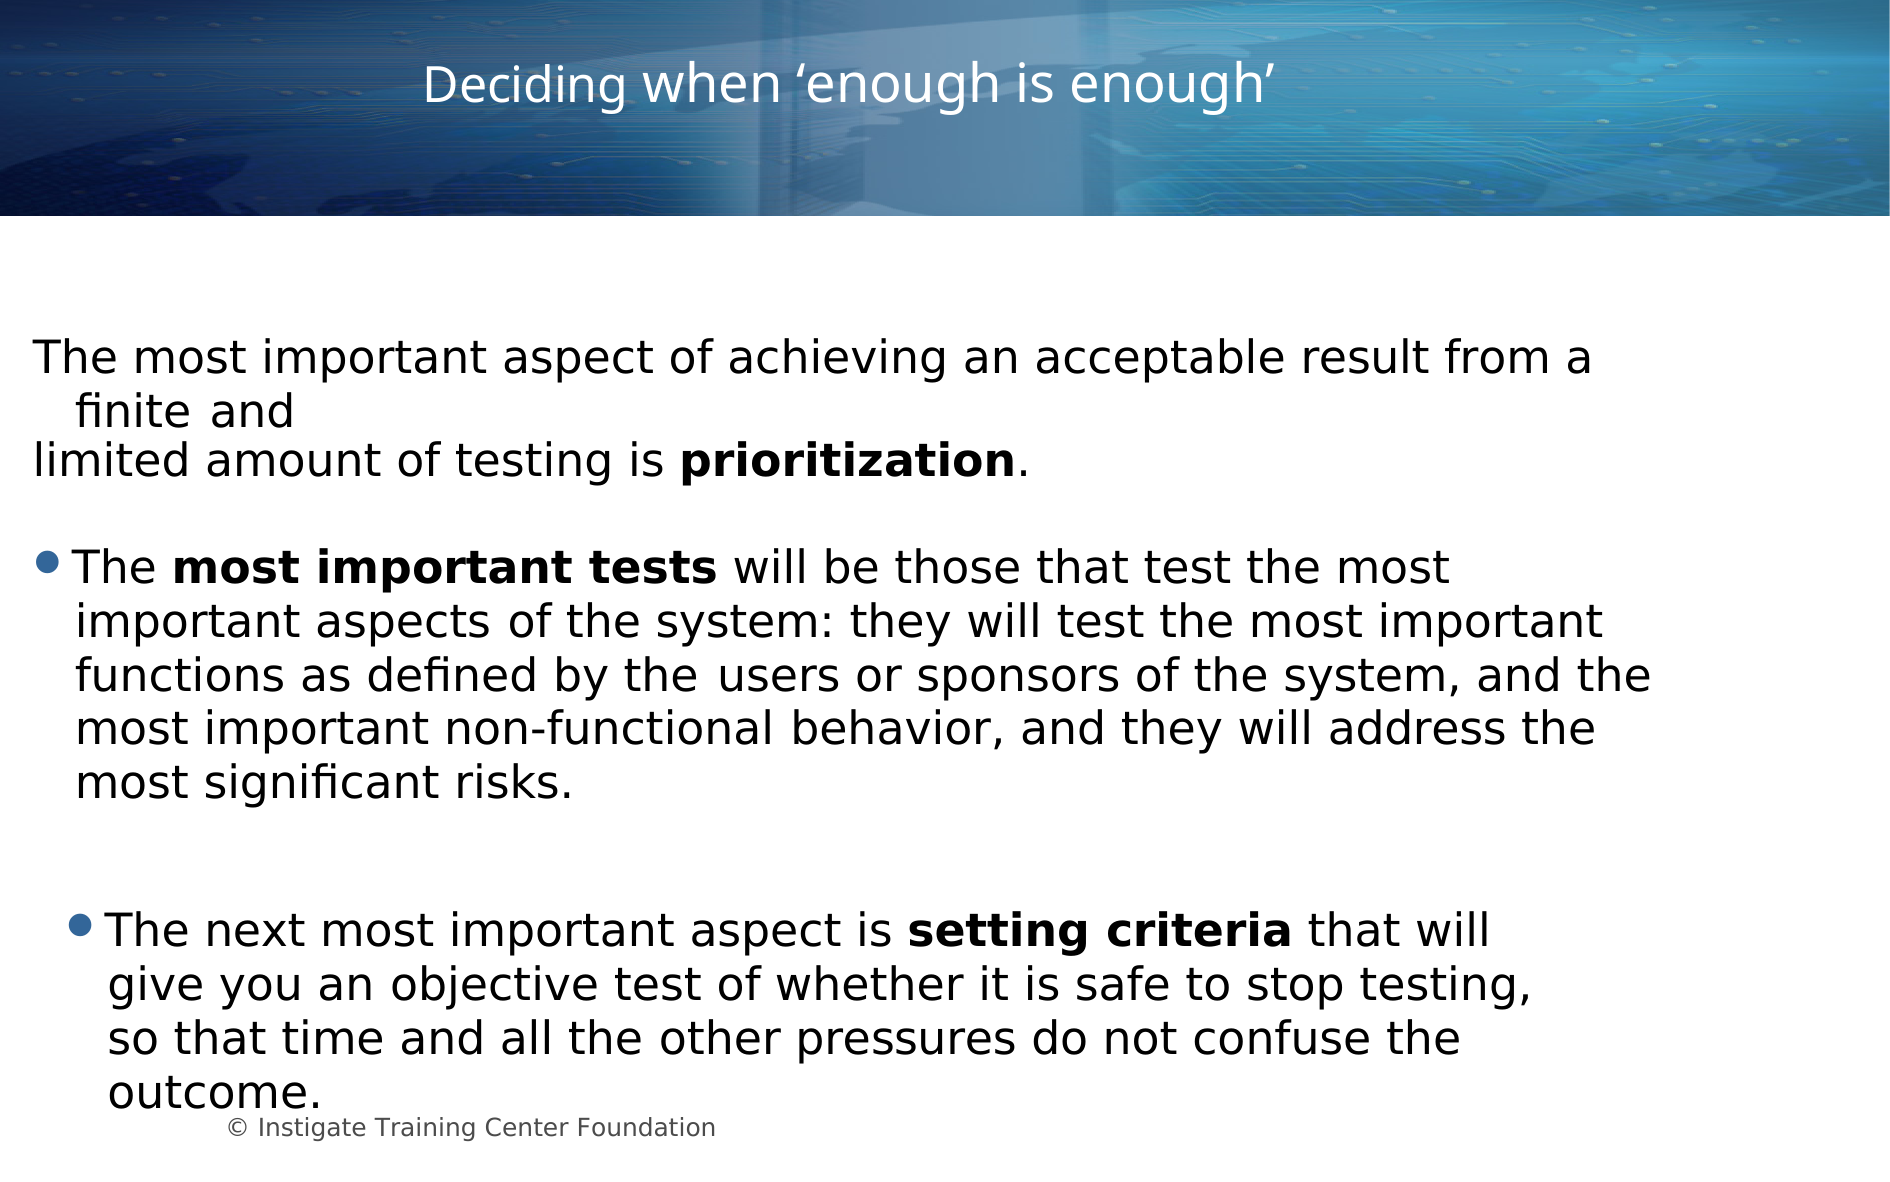

# Deciding when ‘enough is enough’
The most important aspect of achieving an acceptable result from a finite and
limited amount of testing is prioritization.
The most important tests will be those that test the most important aspects of the system: they will test the most important functions as defined by the users or sponsors of the system, and the most important non-functional behavior, and they will address the most significant risks.
The next most important aspect is setting criteria that will give you an objective test of whether it is safe to stop testing, so that time and all the other pressures do not confuse the outcome.